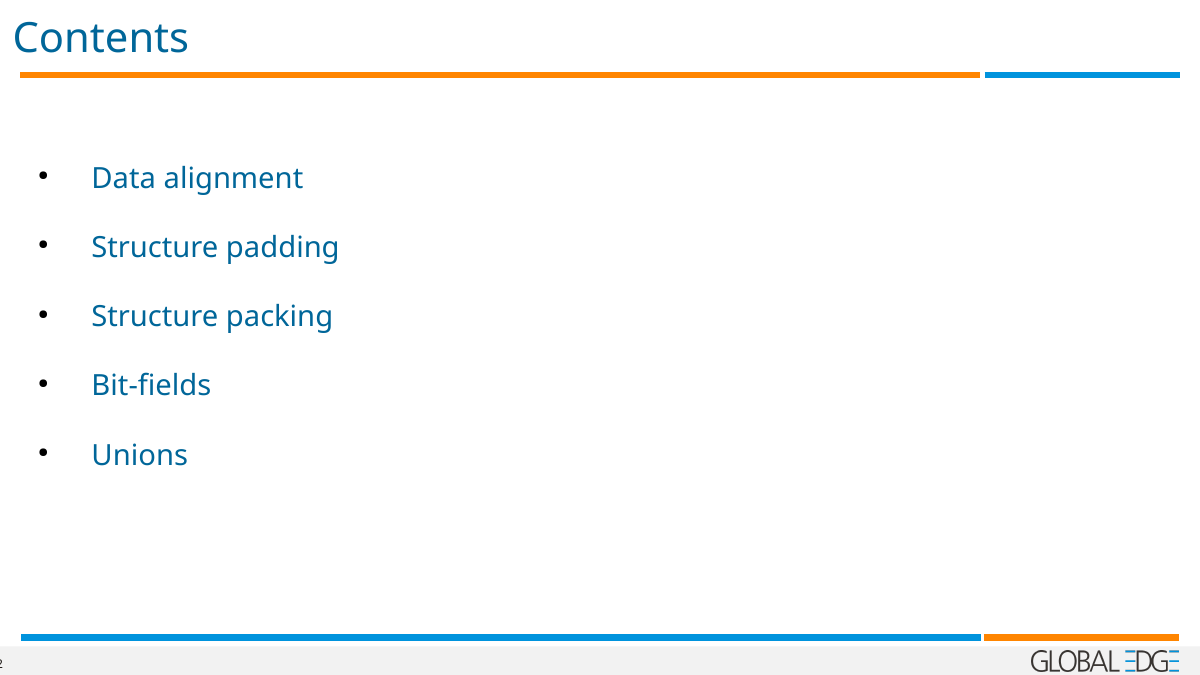

# Contents
Data alignment
Structure padding
Structure packing
Bit-fields
Unions